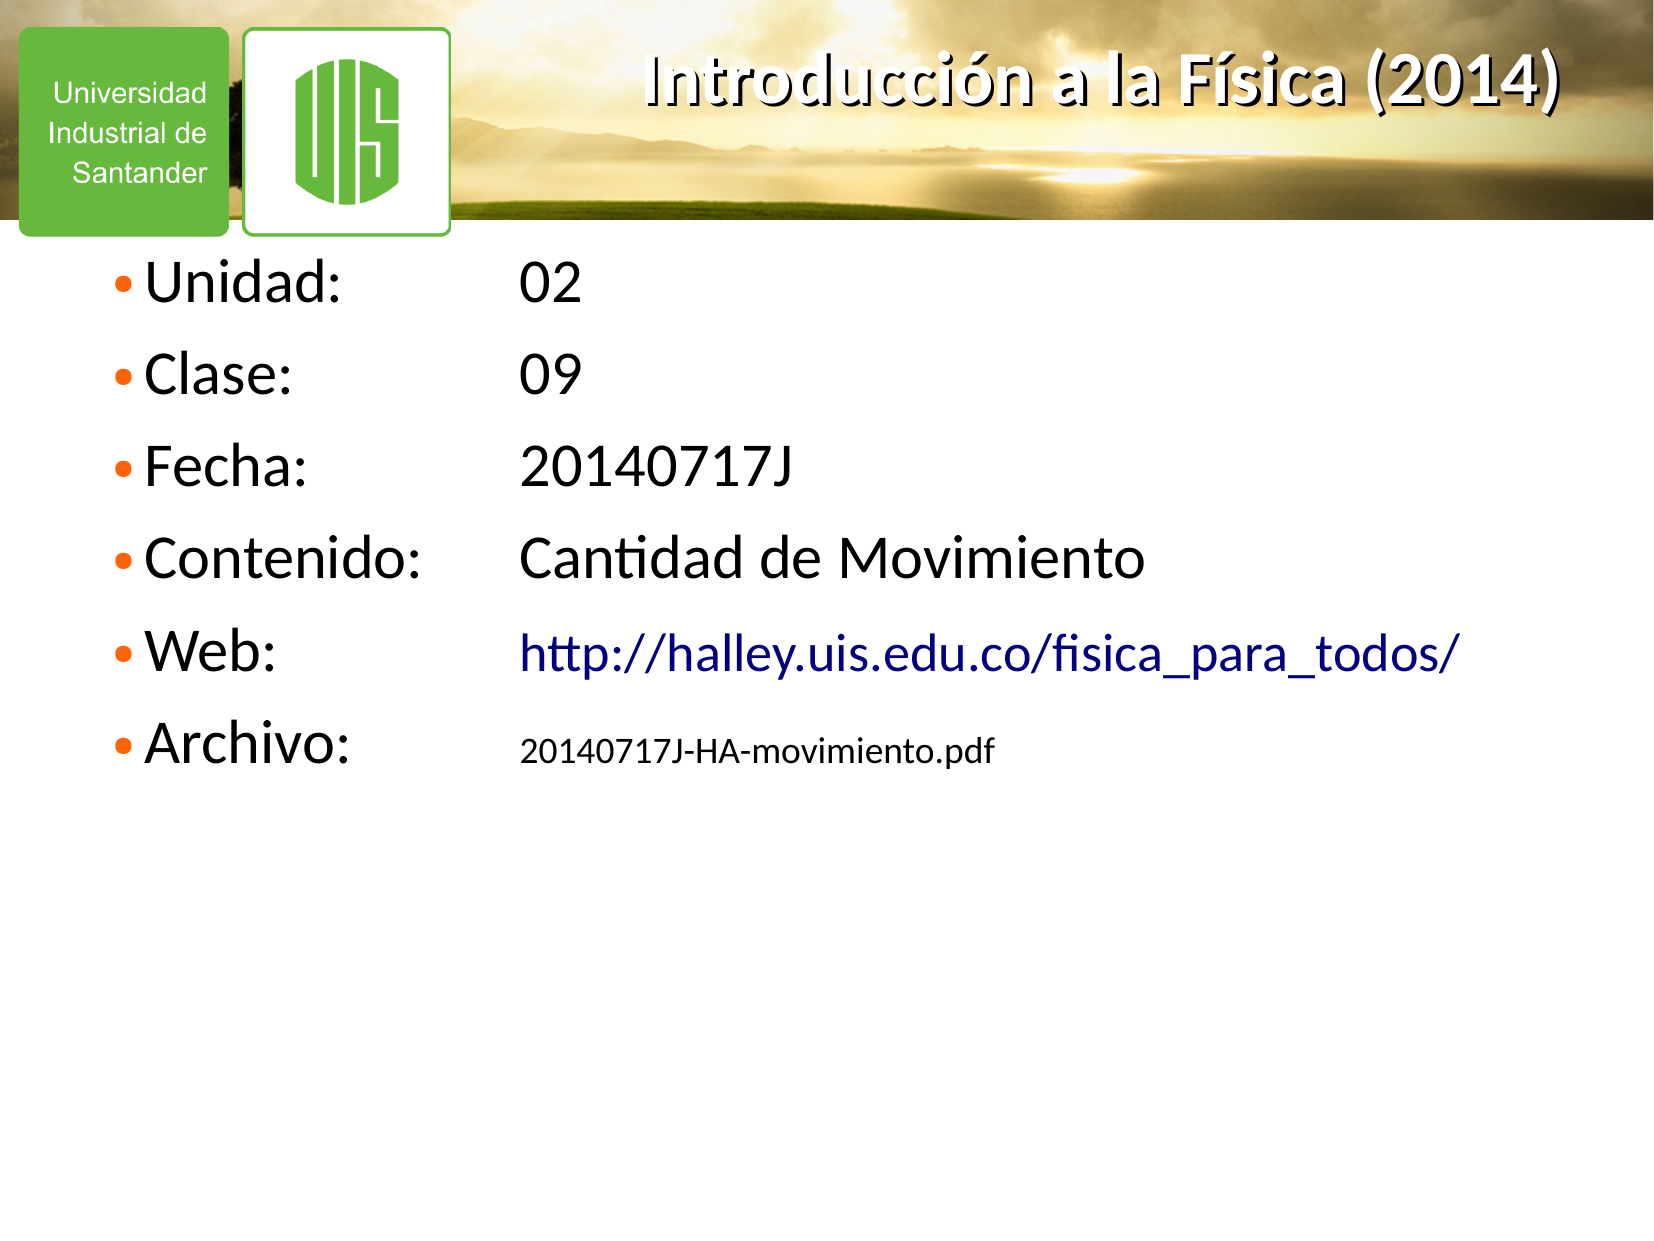

# Introducción a la Física (2014)
Unidad:			02
Clase:				09
Fecha:			20140717J
Contenido:		Cantidad de Movimiento
Web:				http://halley.uis.edu.co/fisica_para_todos/
Archivo:			20140717J-HA-movimiento.pdf